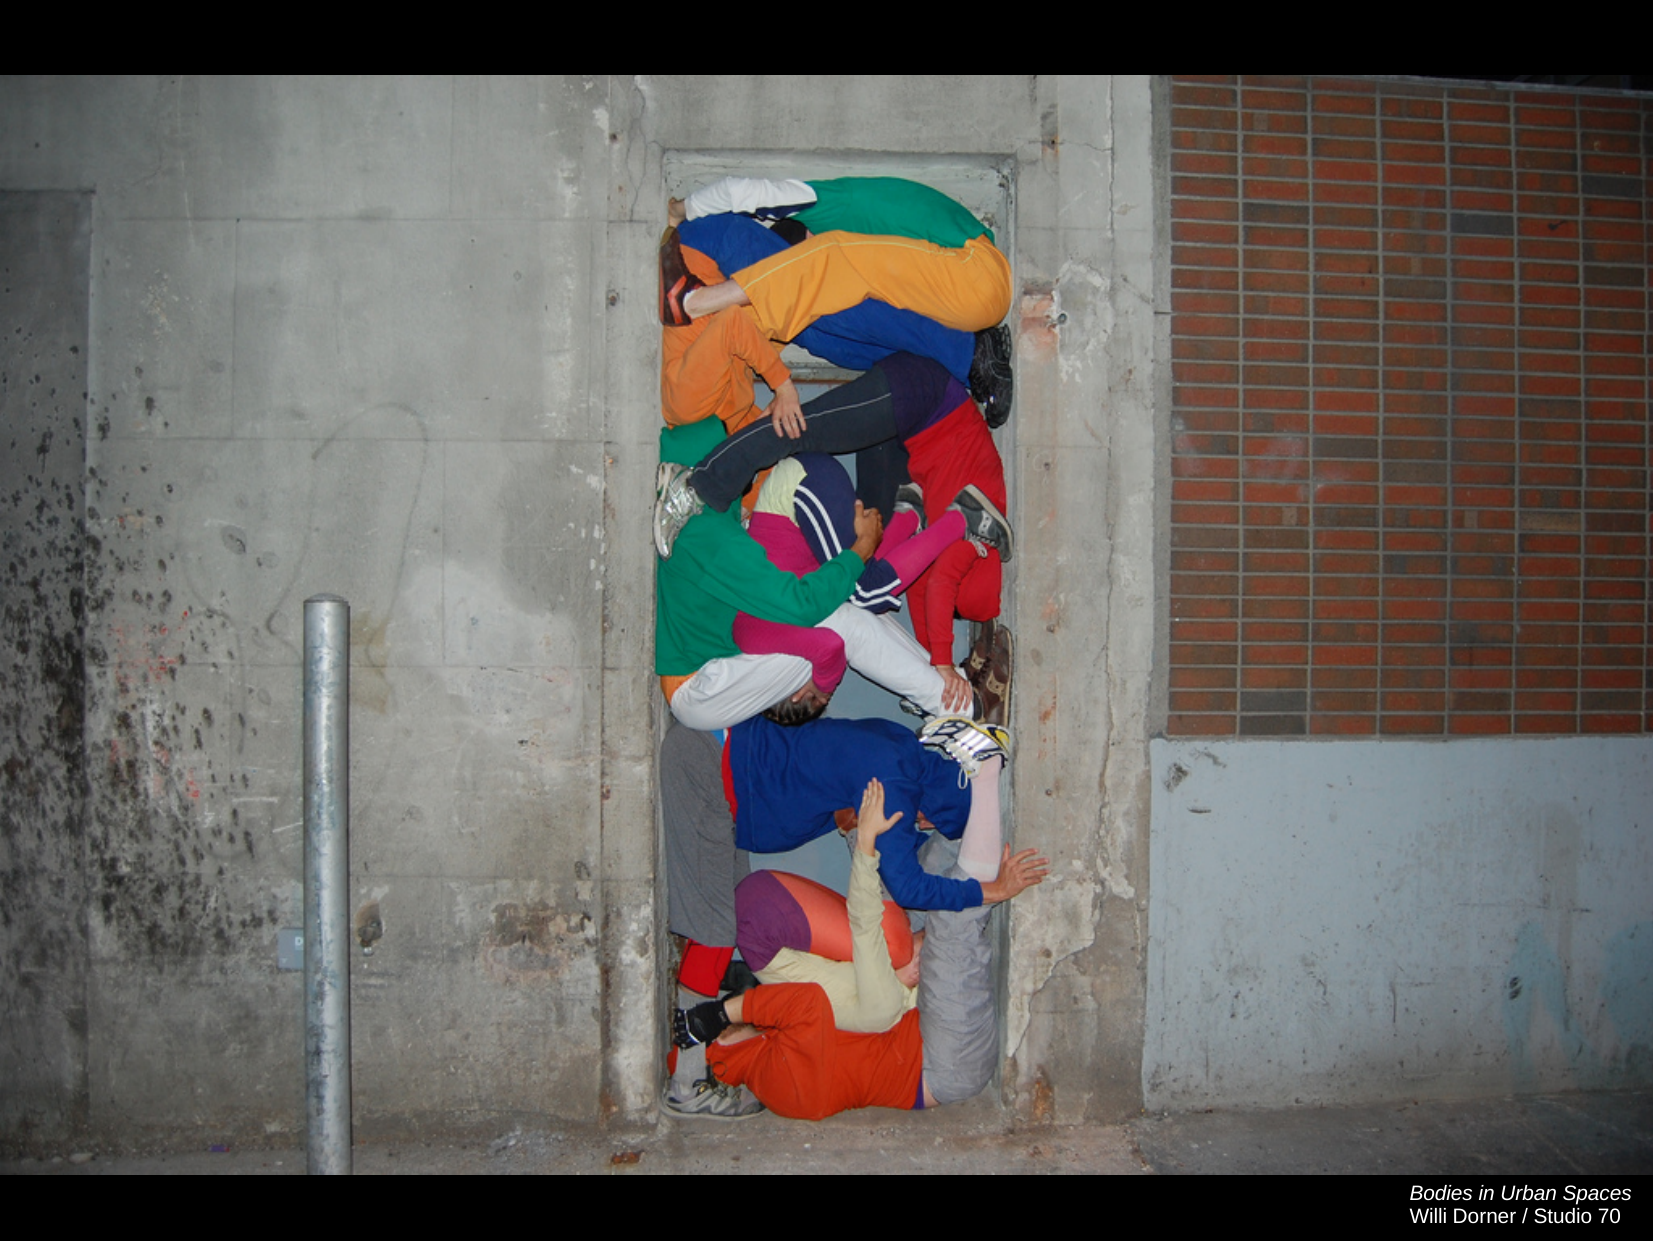

Bodies in Urban Spaces
Willi Dorner / Studio 70